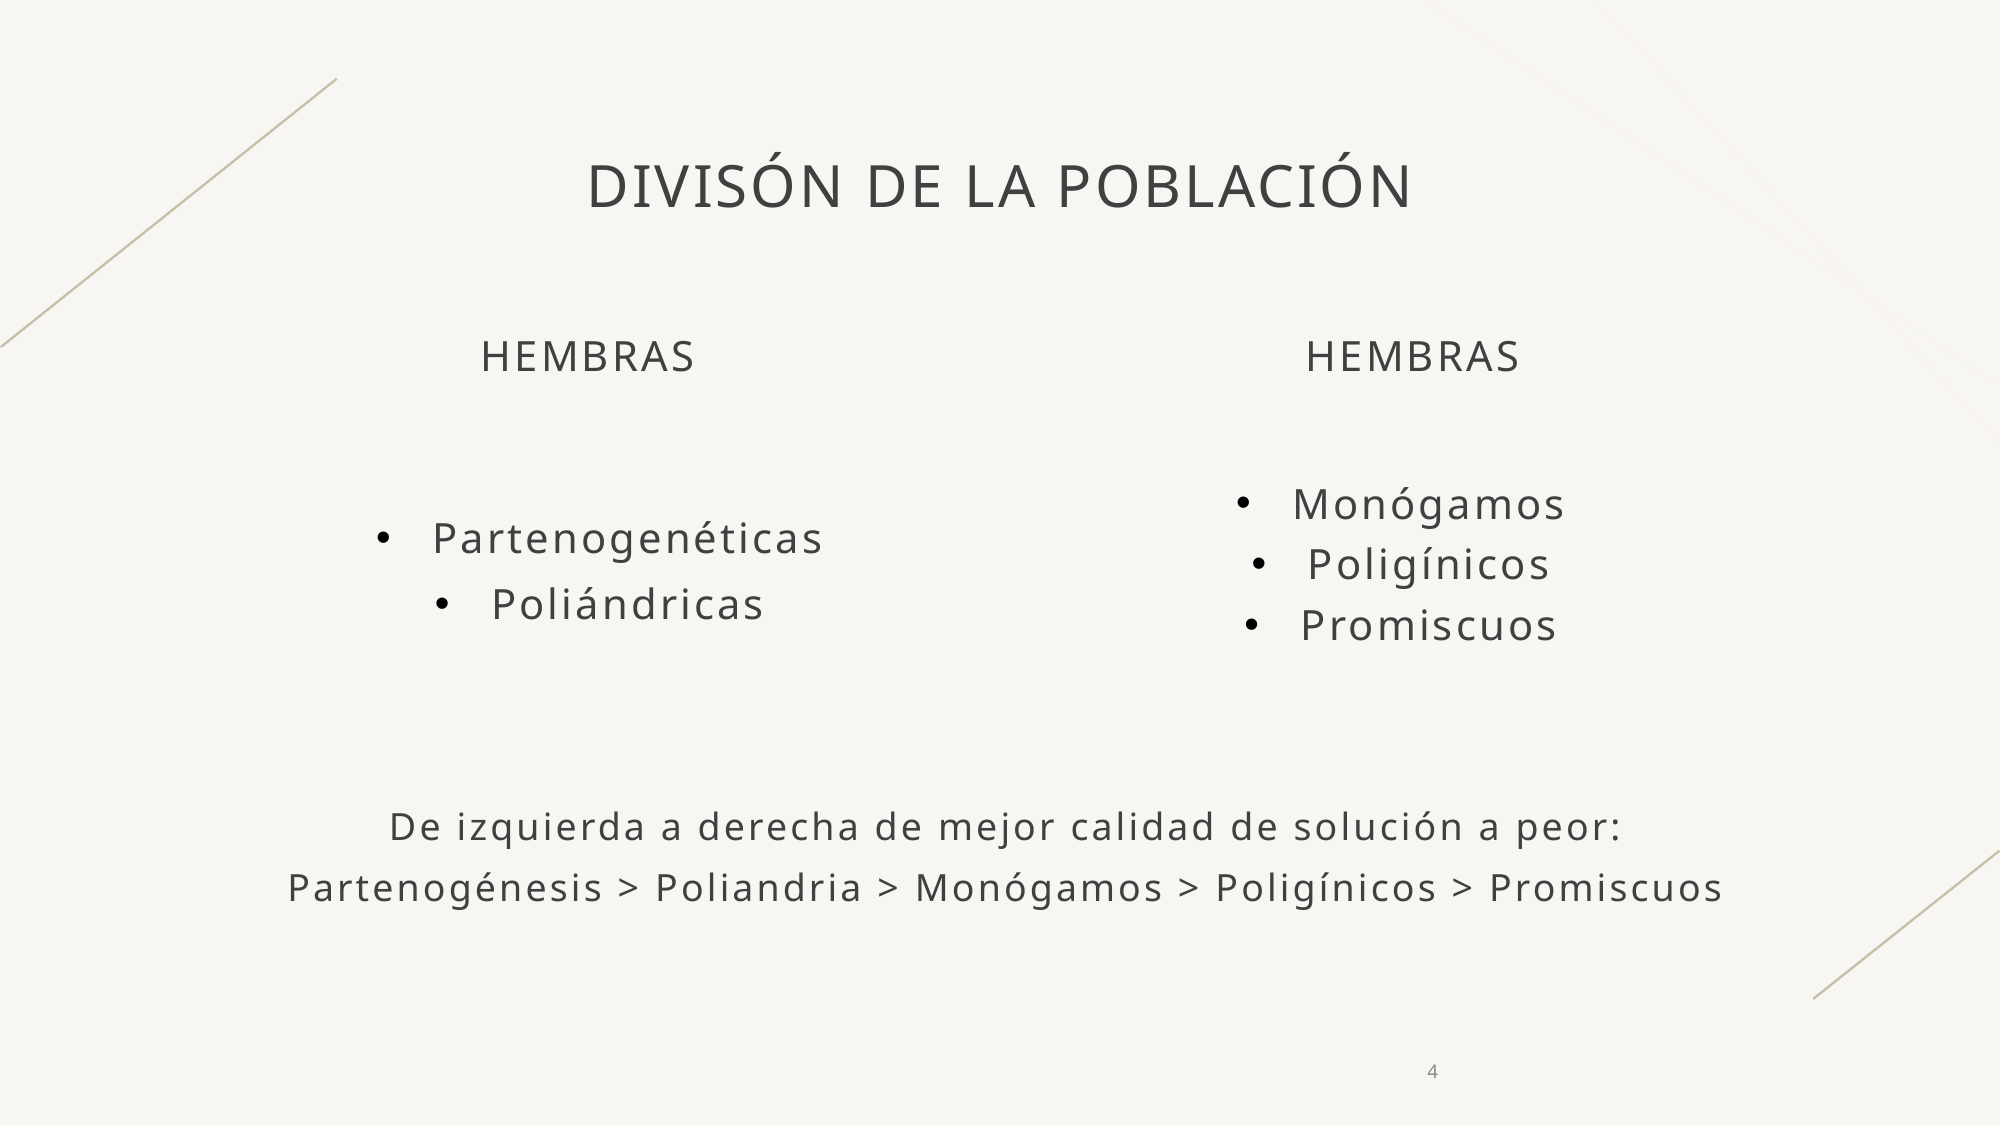

# DIVISÓN DE LA POBLACIÓN
HEMBRAS
HEMBRAS
Monógamos
Poligínicos
Promiscuos
Partenogenéticas
Poliándricas
De izquierda a derecha de mejor calidad de solución a peor:
Partenogénesis > Poliandria > Monógamos > Poligínicos > Promiscuos